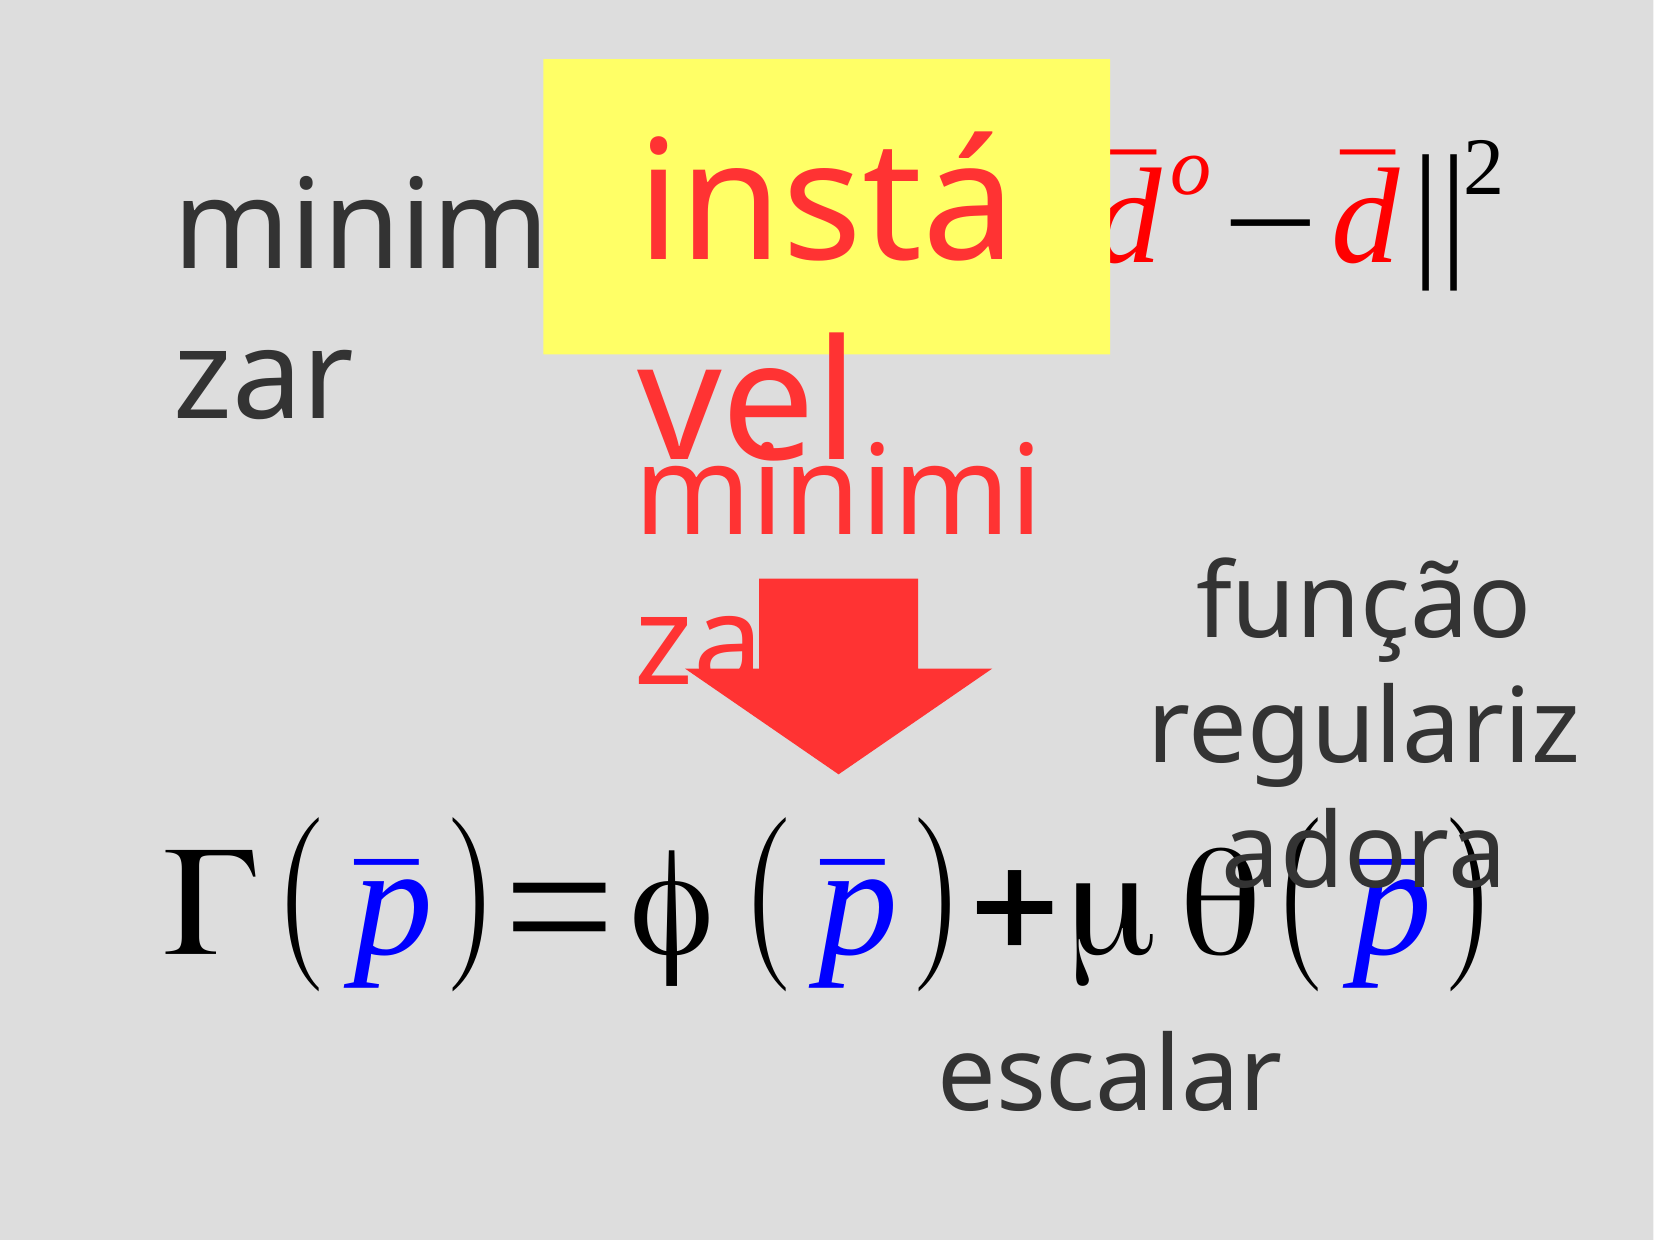

instável
# minimizar
minimizar
função
regularizadora
escalar